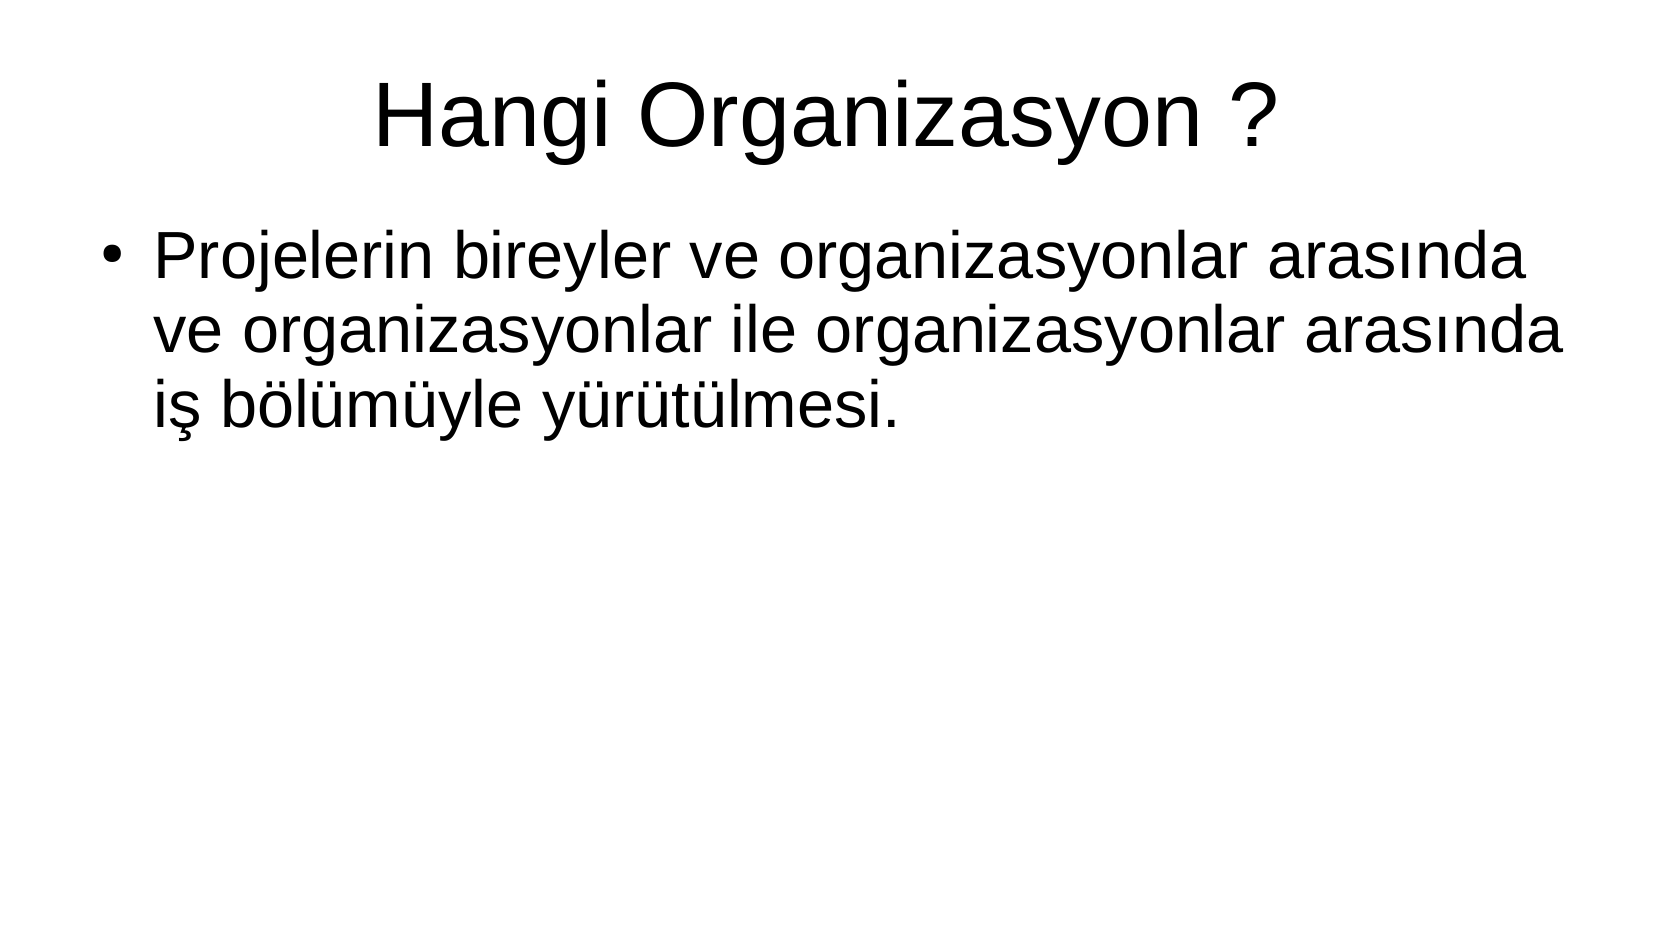

# Hangi Organizasyon ?
Projelerin bireyler ve organizasyonlar arasında ve organizasyonlar ile organizasyonlar arasında iş bölümüyle yürütülmesi.